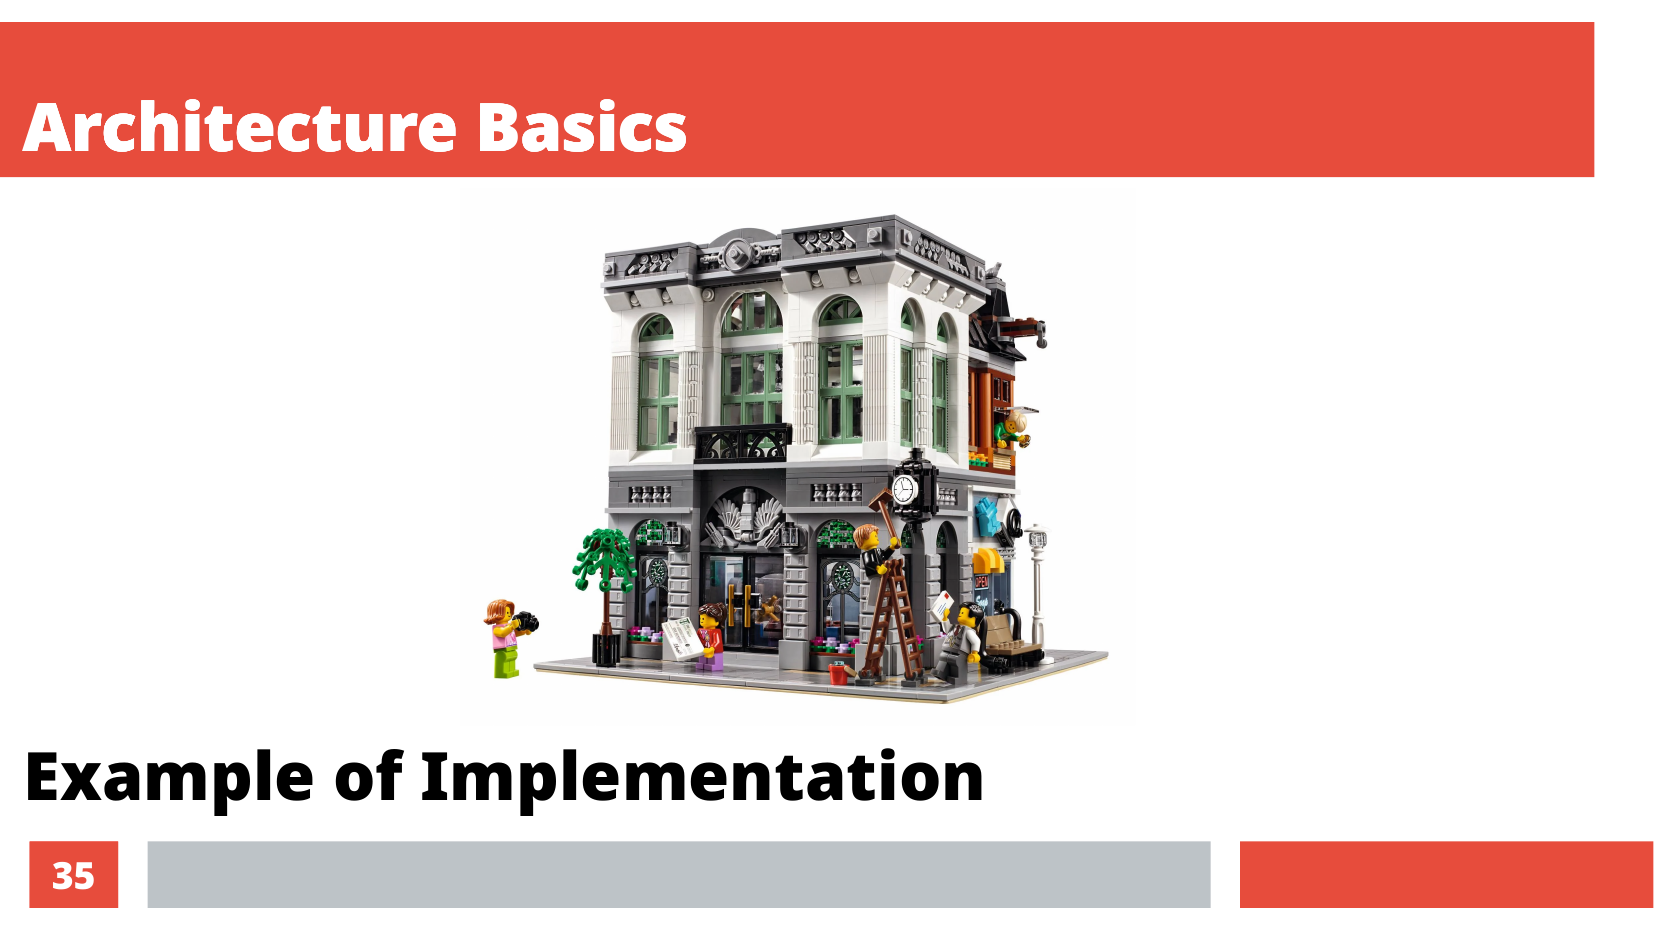

Architecture Basics
Architecture Basics
Architecture Basics
# Architecture Basics
Example of Implementation
35